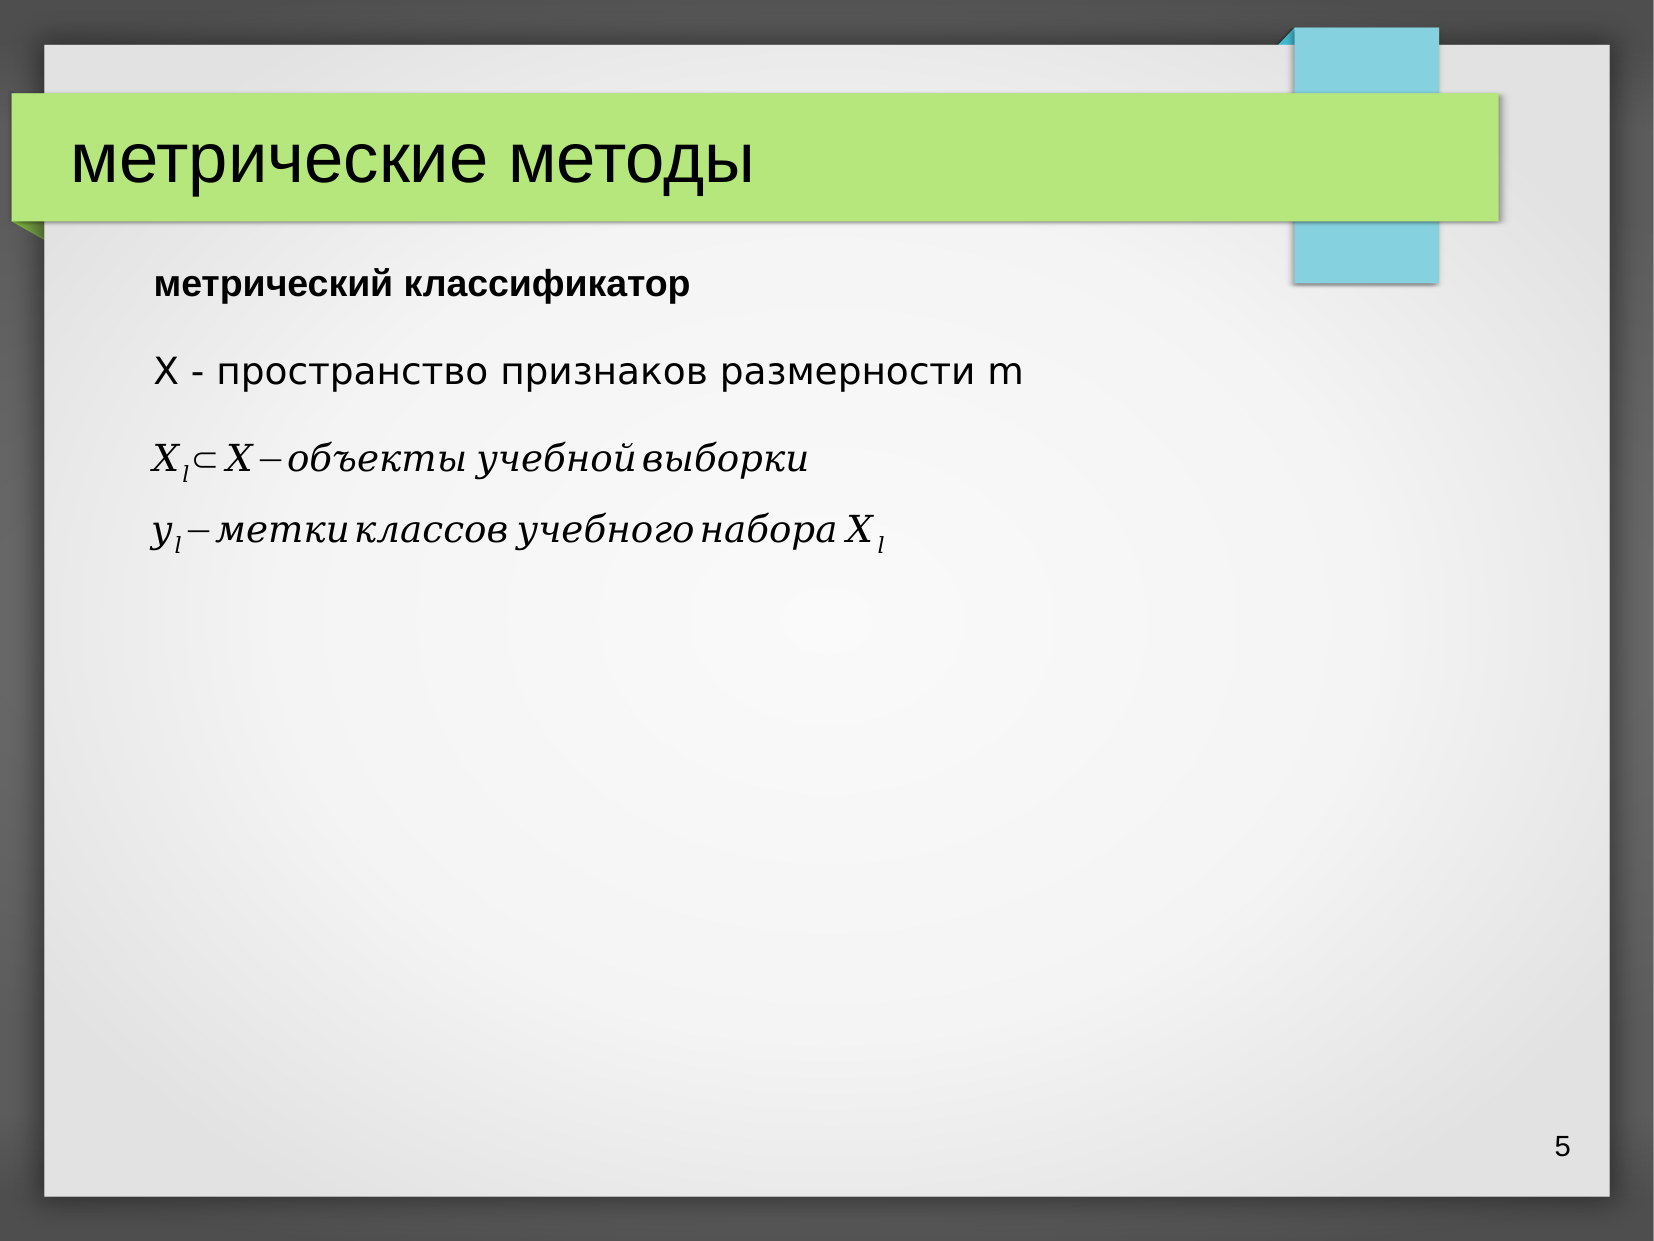

# метрические методы
метрический классификатор
X - пространство признаков размерности m
5